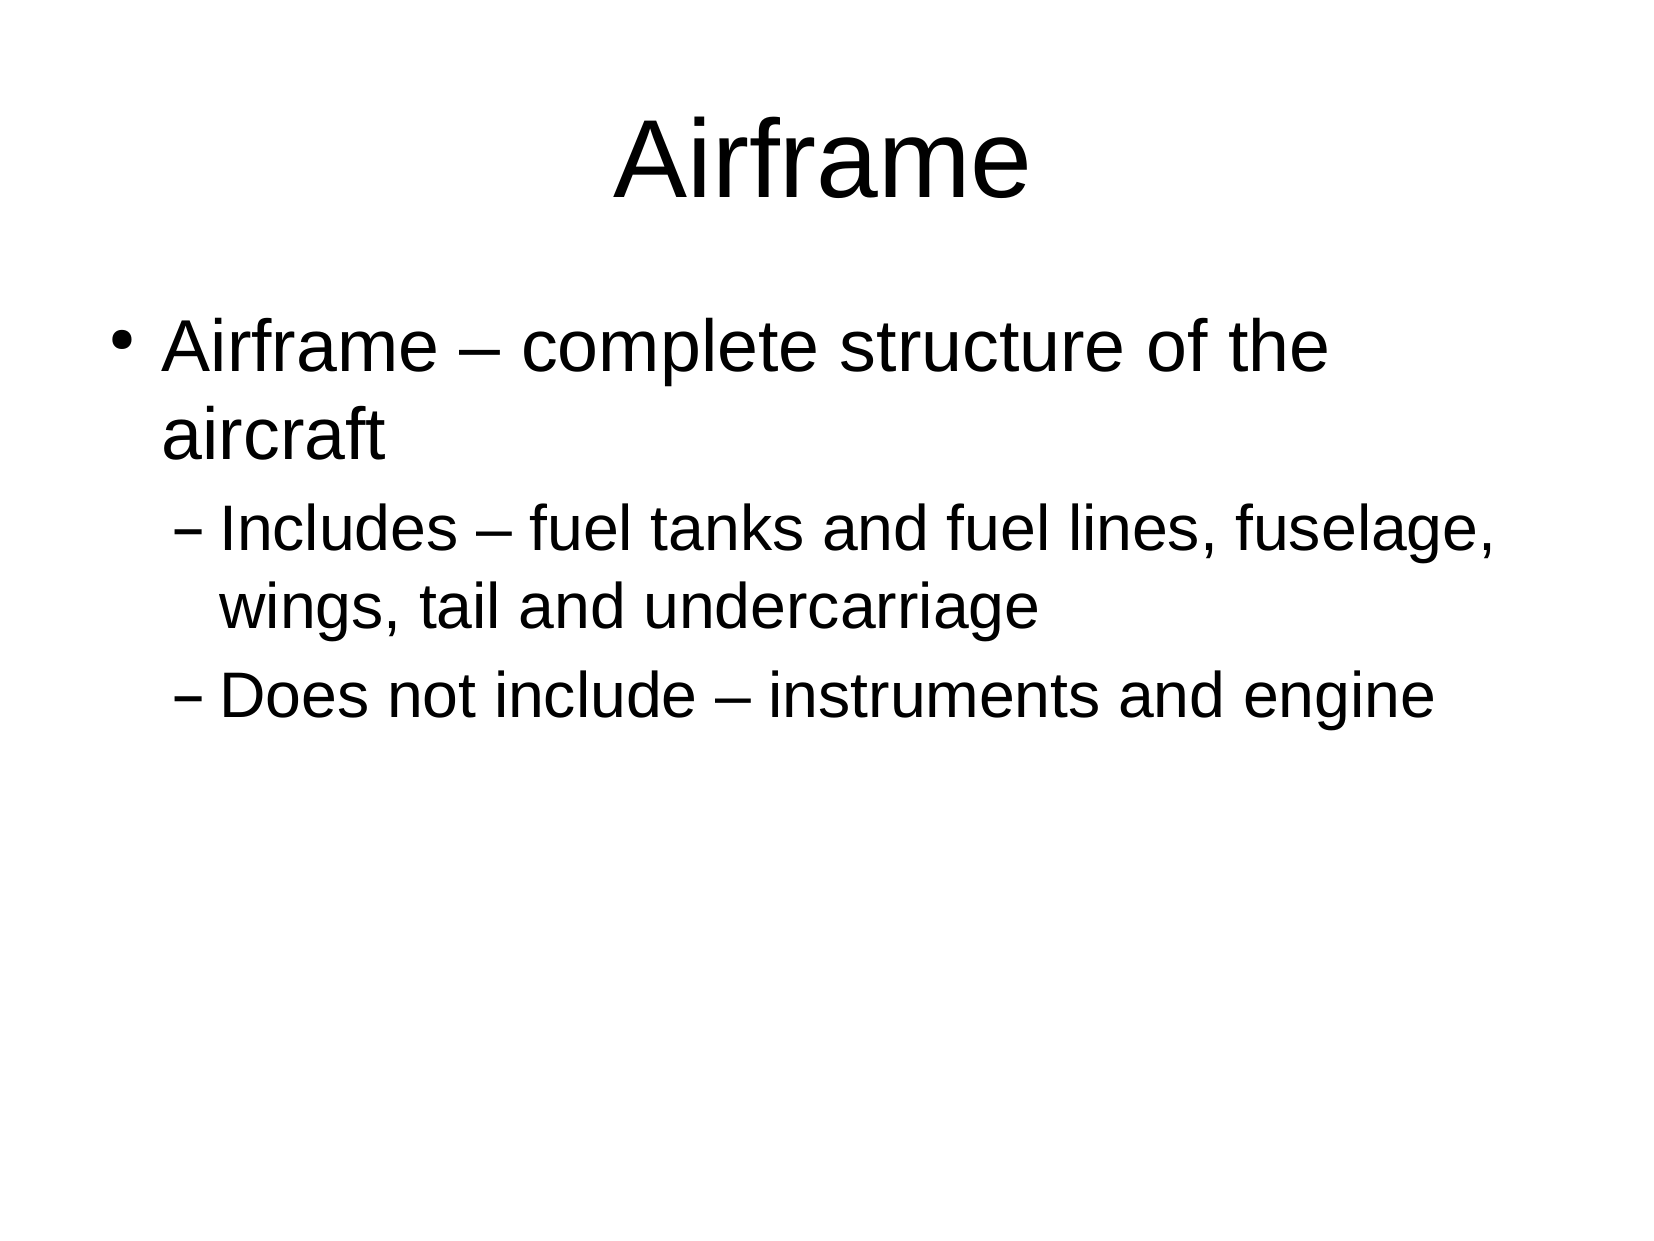

# Airframe
Airframe – complete structure of the aircraft
Includes – fuel tanks and fuel lines, fuselage, wings, tail and undercarriage
Does not include – instruments and engine